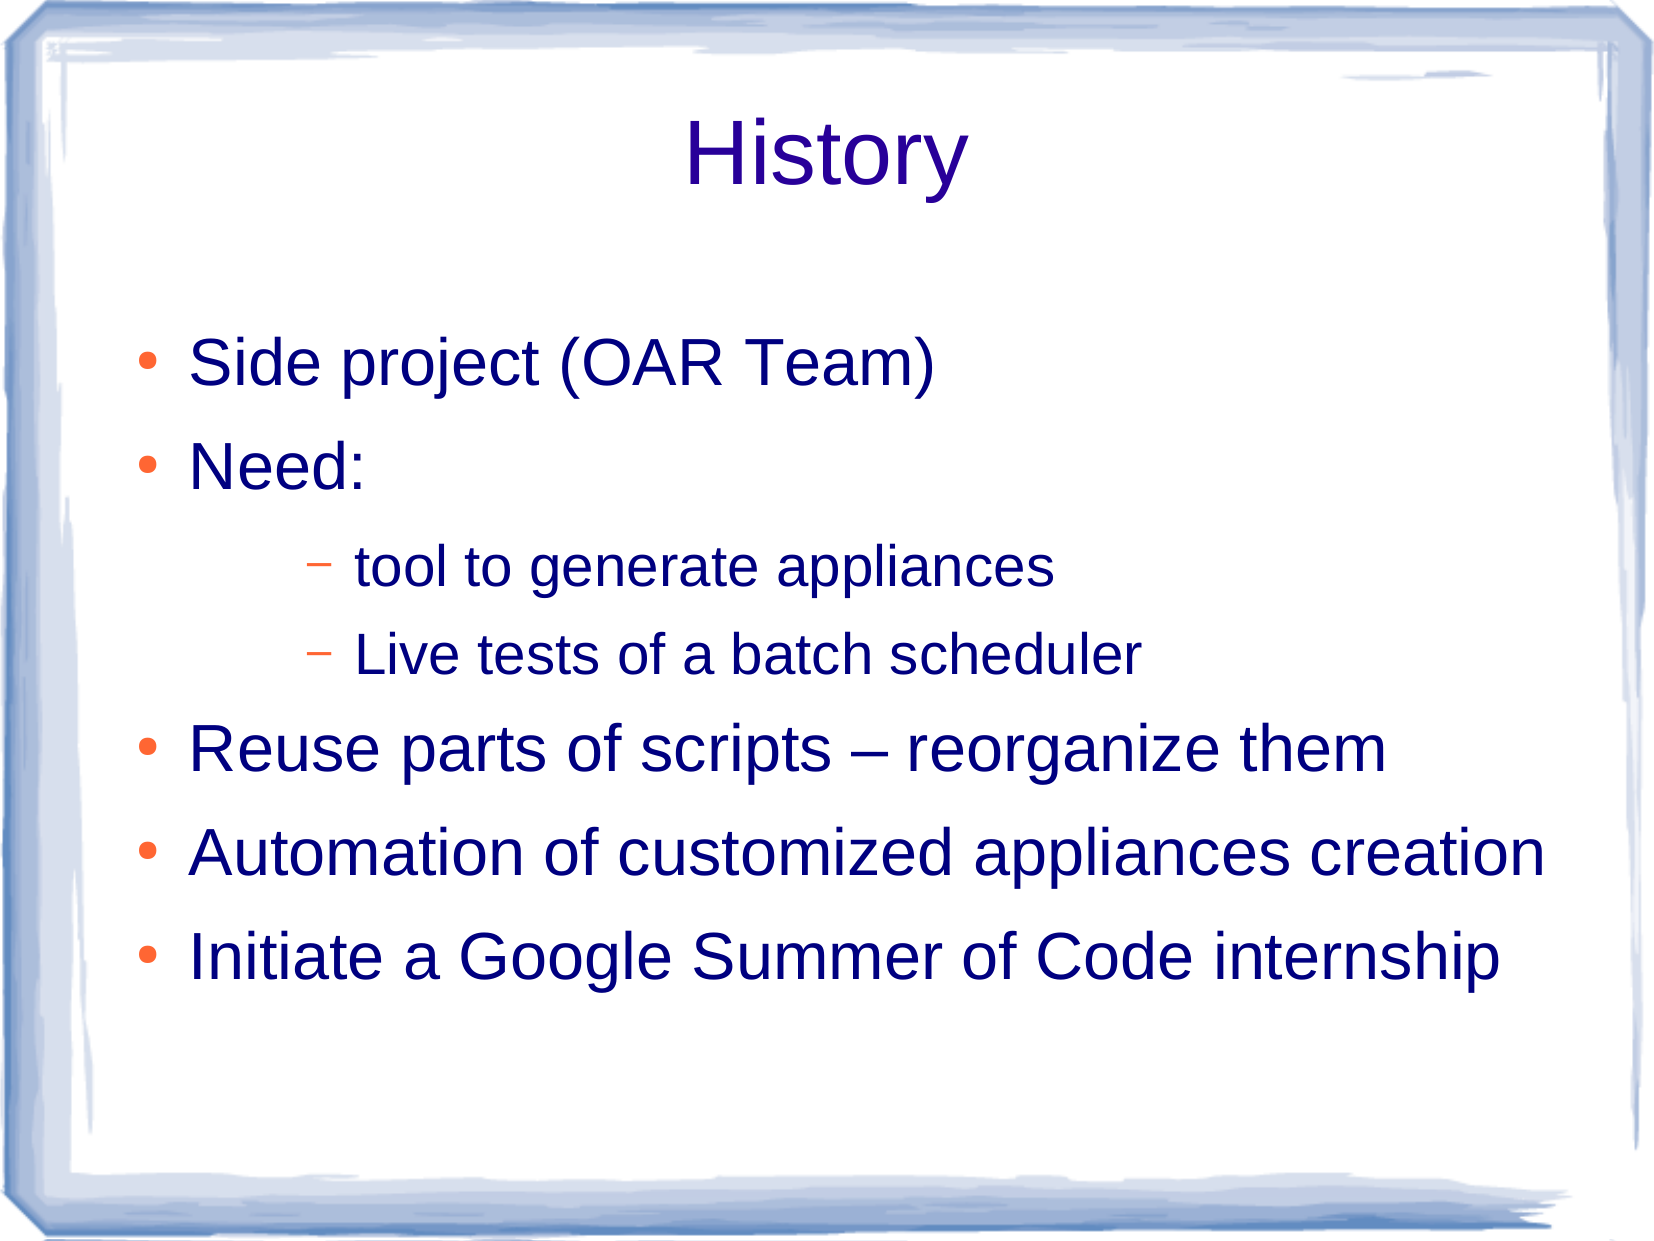

# History
Side project (OAR Team)
Need:
tool to generate appliances
Live tests of a batch scheduler
Reuse parts of scripts – reorganize them
Automation of customized appliances creation
Initiate a Google Summer of Code internship